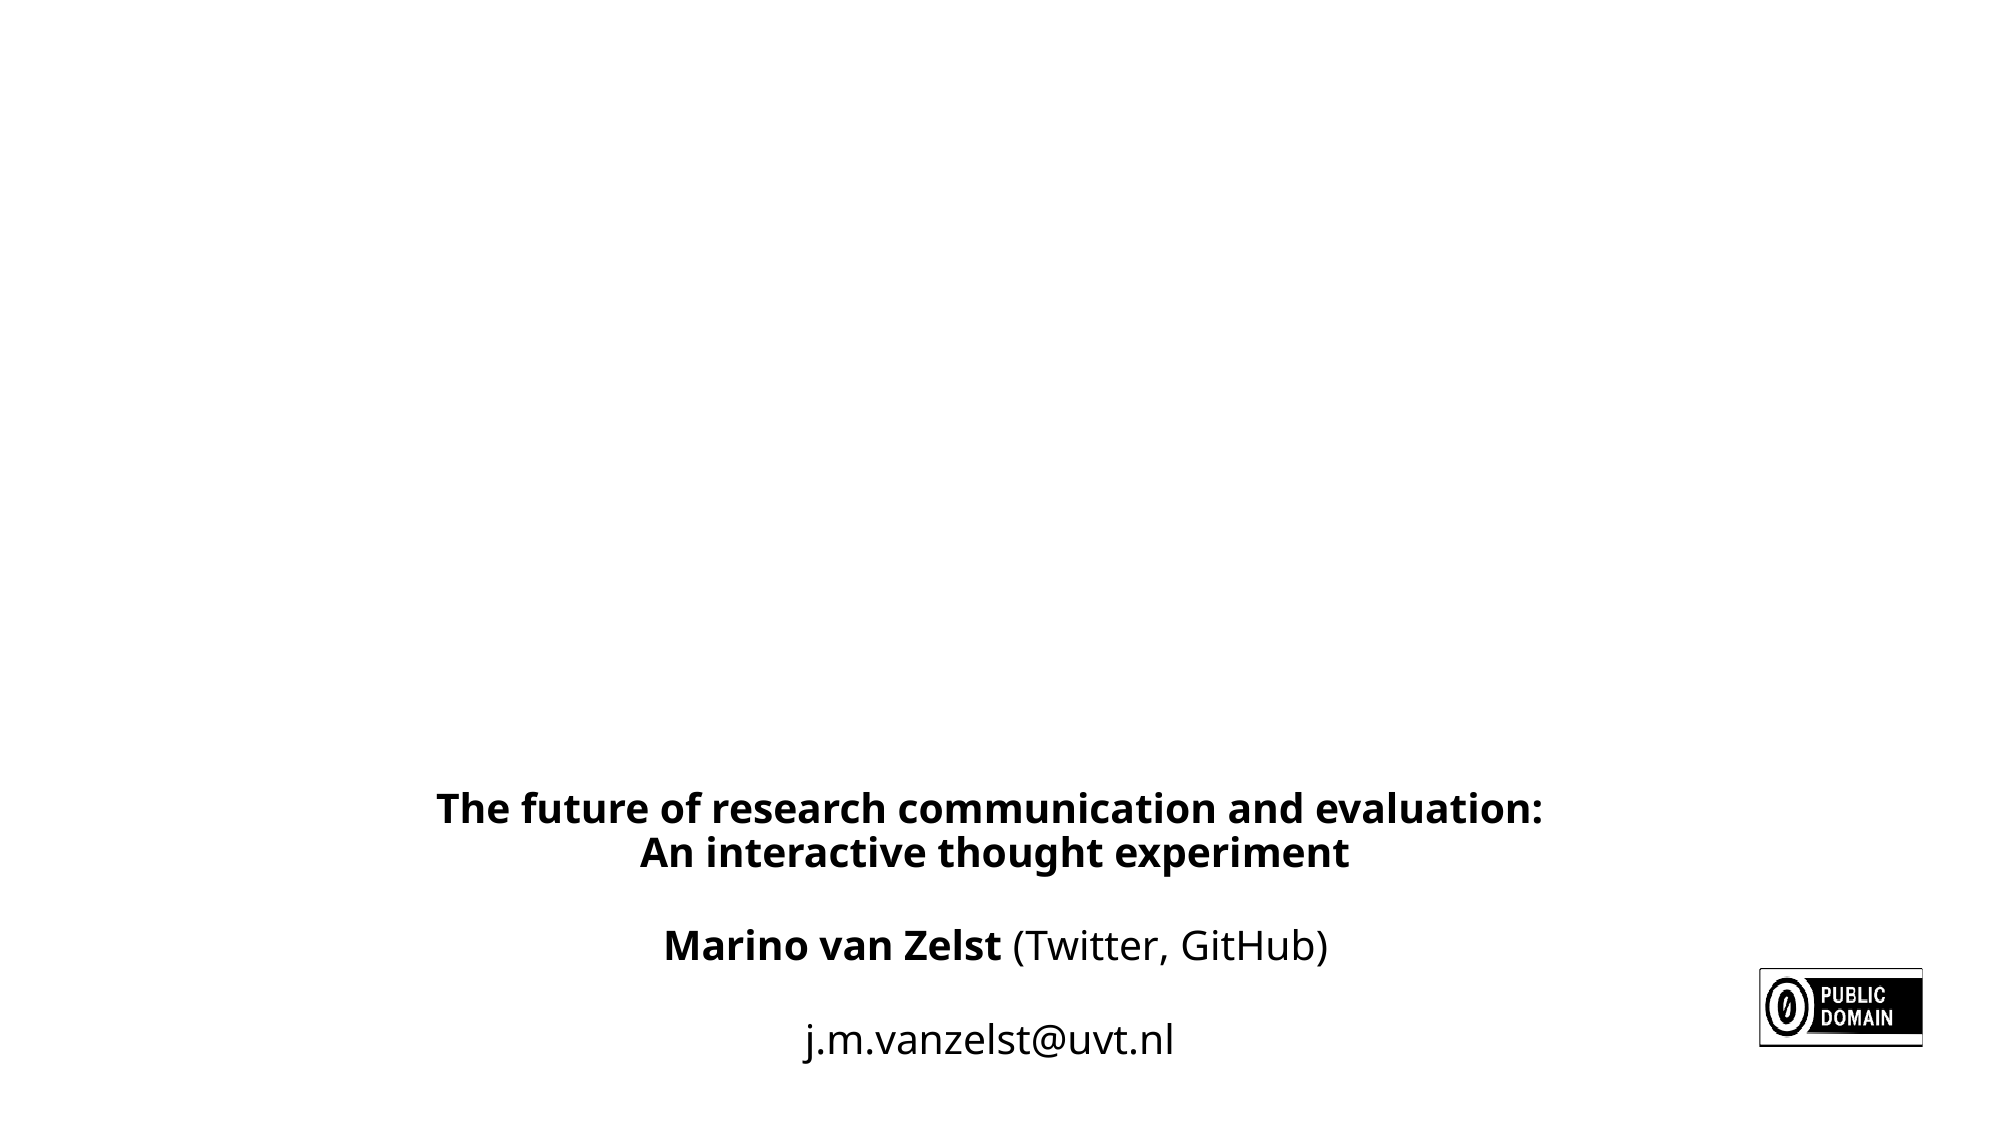

# The future of research communication and evaluation: An interactive thought experiment Marino van Zelst (Twitter, GitHub) j.m.vanzelst@uvt.nl